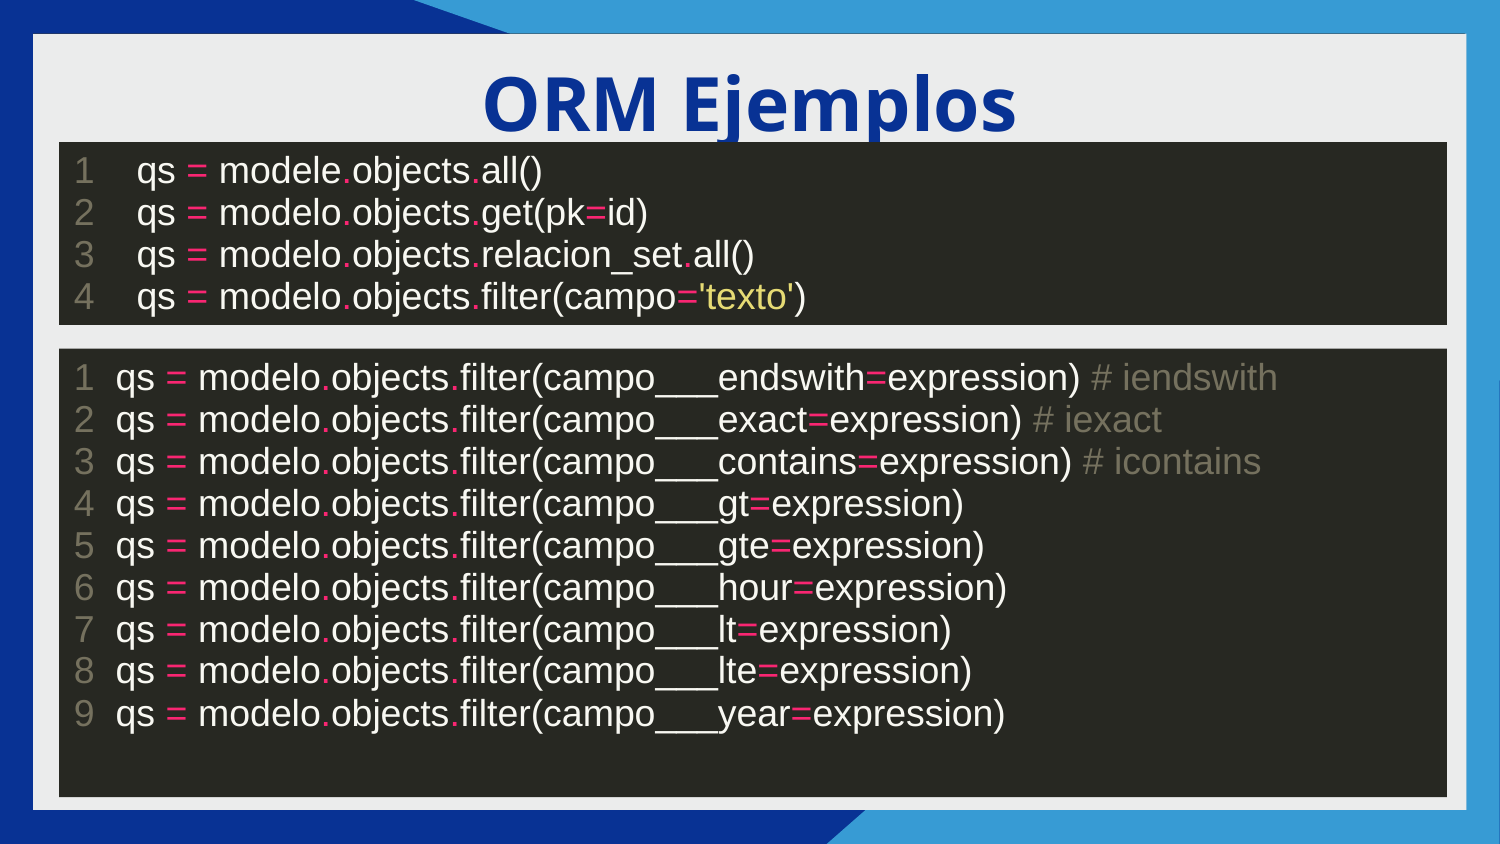

# ORM Ejemplos
1 qs = modele.objects.all()
2 qs = modelo.objects.get(pk=id)
3 qs = modelo.objects.relacion_set.all()
4 qs = modelo.objects.filter(campo='texto')
1 qs = modelo.objects.filter(campo___endswith=expression) # iendswith
2 qs = modelo.objects.filter(campo___exact=expression) # iexact
3 qs = modelo.objects.filter(campo___contains=expression) # icontains
4 qs = modelo.objects.filter(campo___gt=expression)
5 qs = modelo.objects.filter(campo___gte=expression)
6 qs = modelo.objects.filter(campo___hour=expression)
7 qs = modelo.objects.filter(campo___lt=expression)
8 qs = modelo.objects.filter(campo___lte=expression)
9 qs = modelo.objects.filter(campo___year=expression)